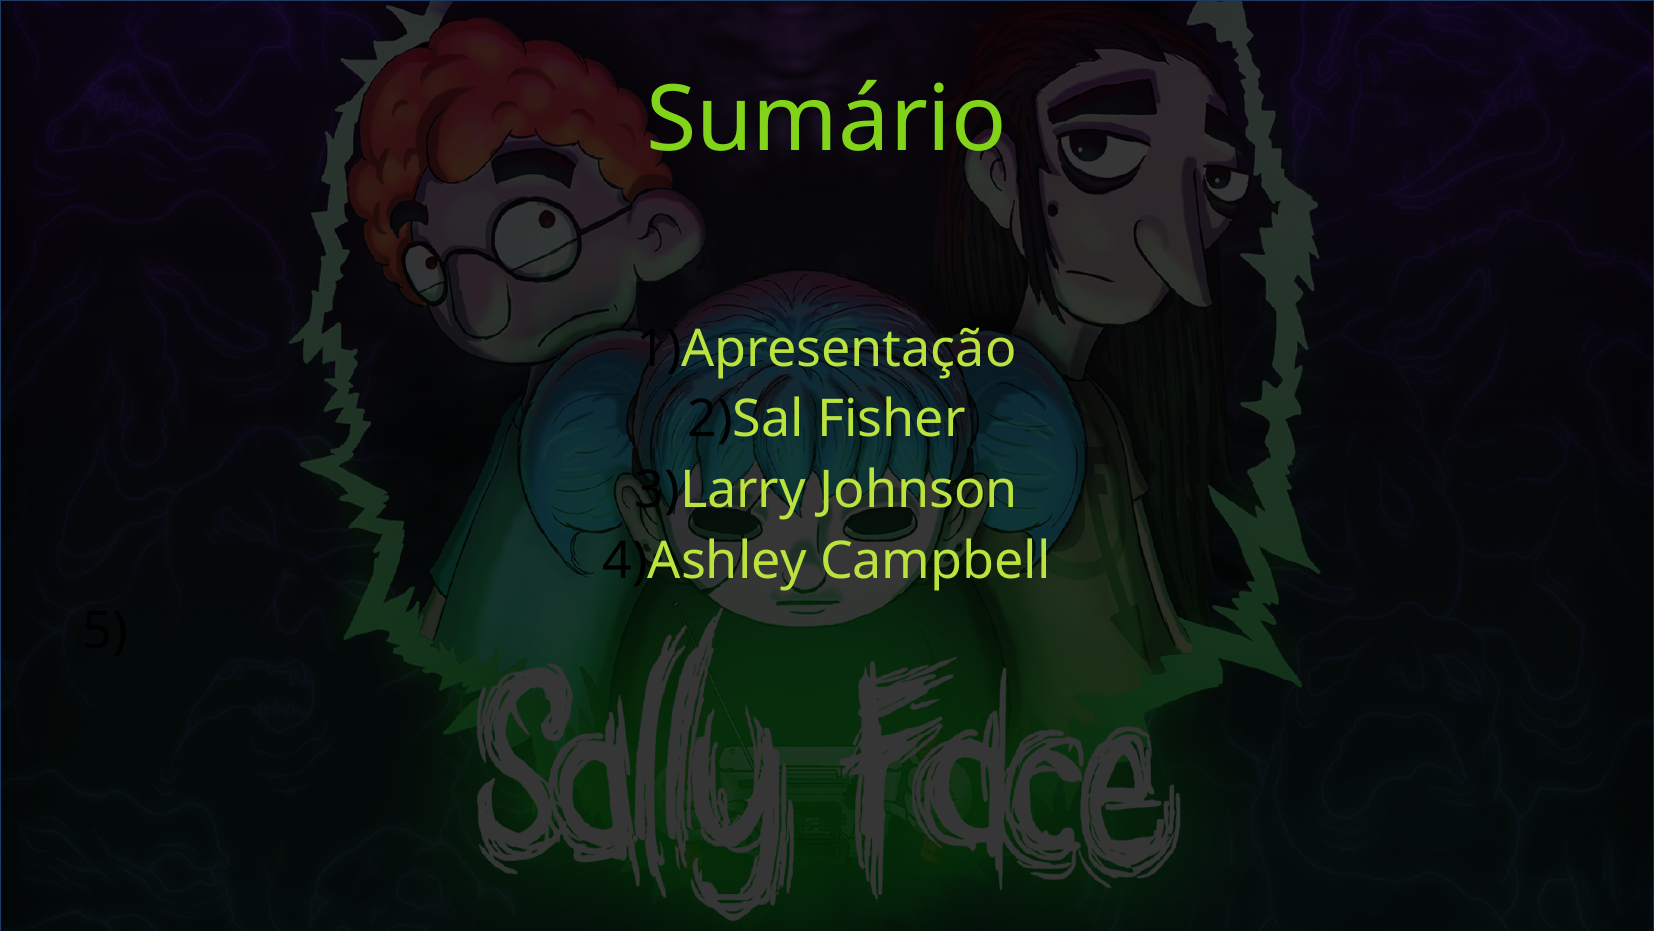

# Sumário
Apresentação
Sal Fisher
Larry Johnson
Ashley Campbell